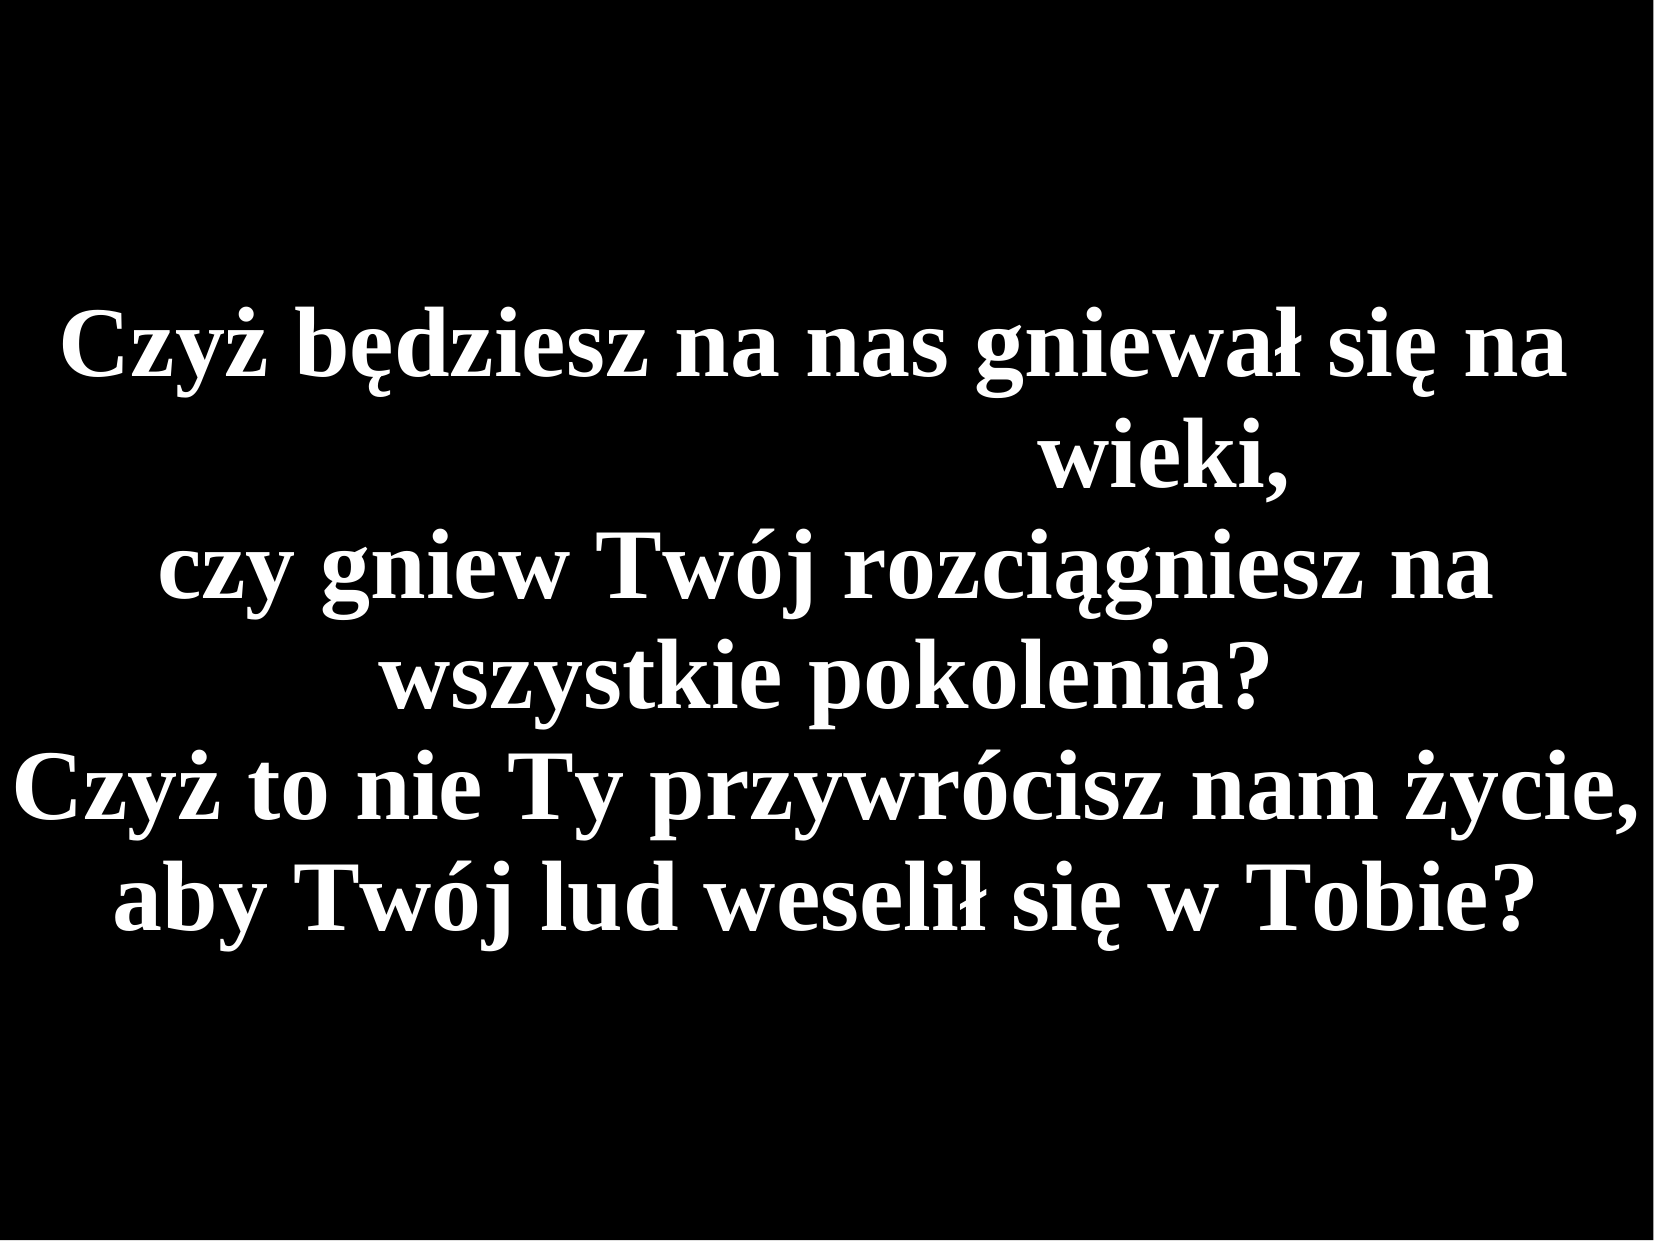

# Czyż będziesz na nas gniewał się na wieki, czy gniew Twój rozciągniesz na wszystkie pokolenia? Czyż to nie Ty przywrócisz nam życie, aby Twój lud weselił się w Tobie?